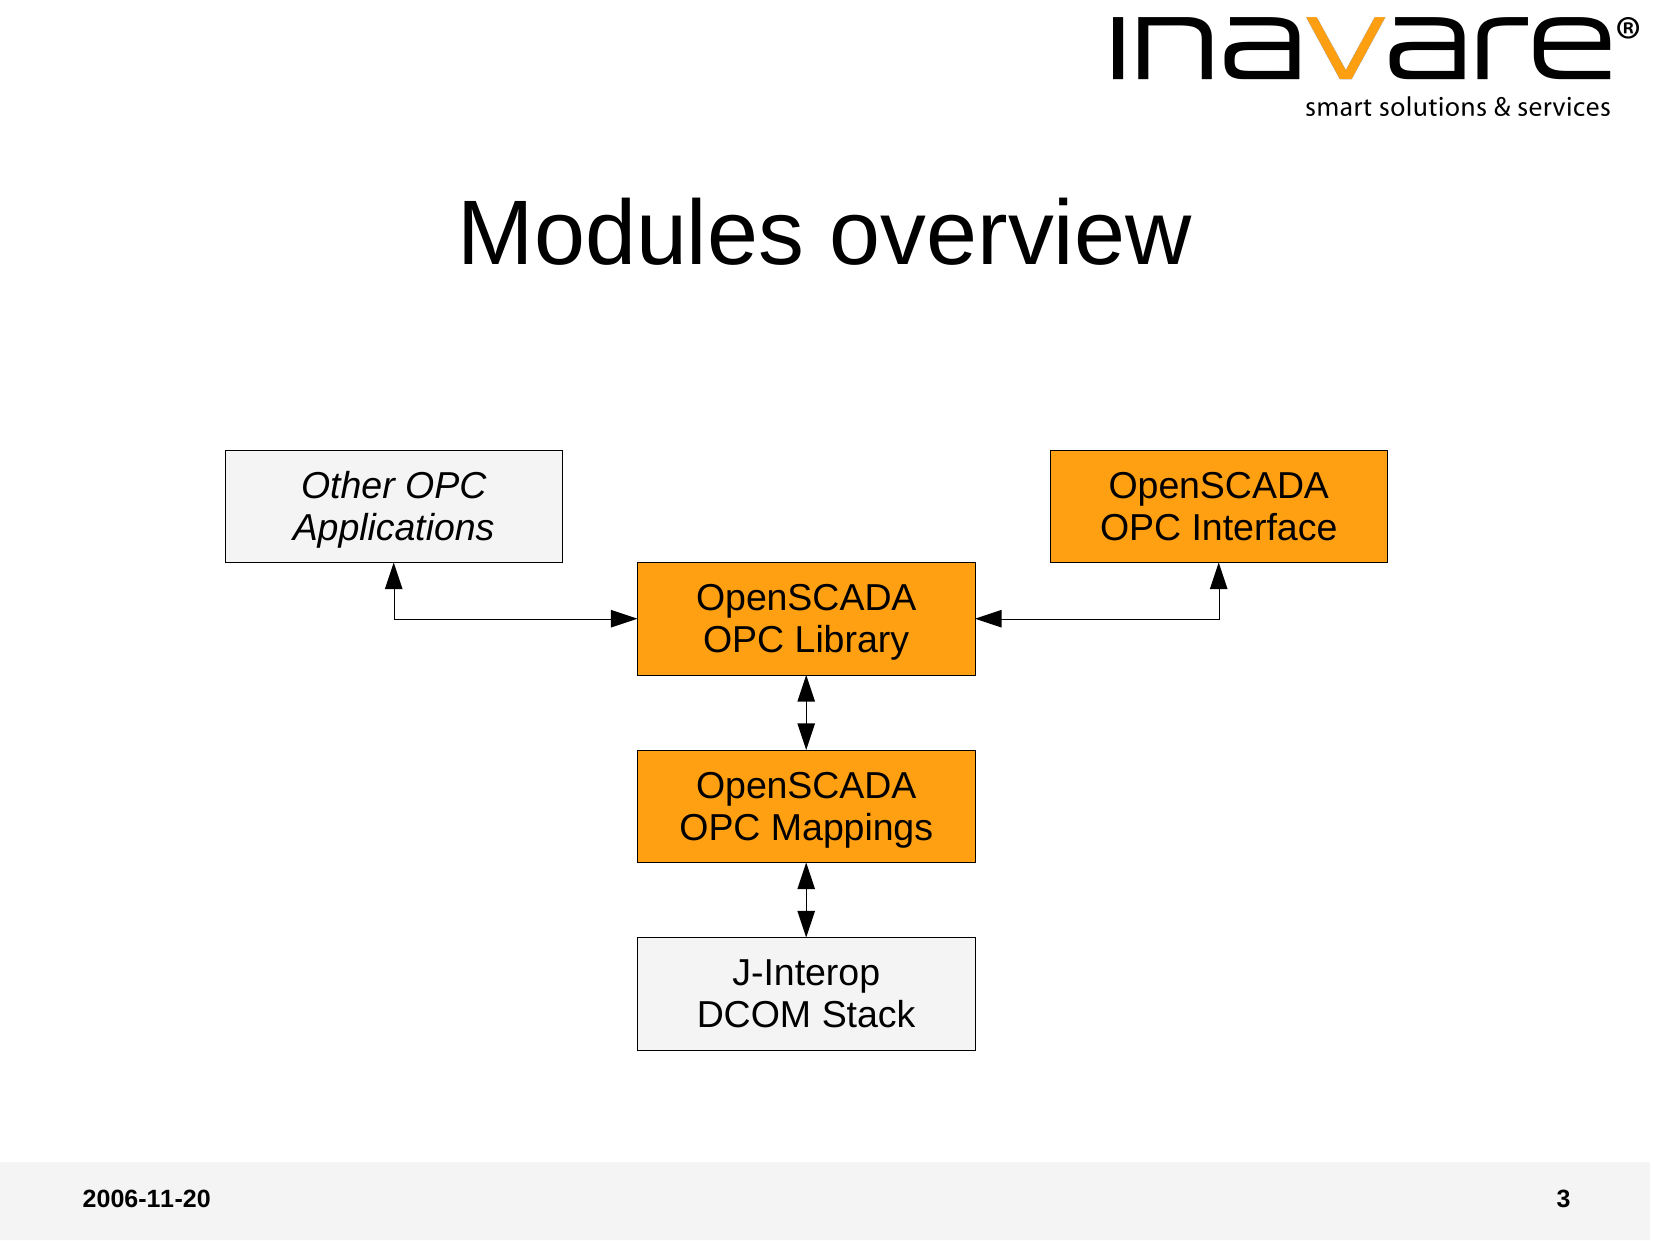

# Modules overview
Other OPC
Applications
OpenSCADA
OPC Interface
OpenSCADA
OPC Library
OpenSCADA
OPC Mappings
J-Interop
DCOM Stack
2006-11-20
3